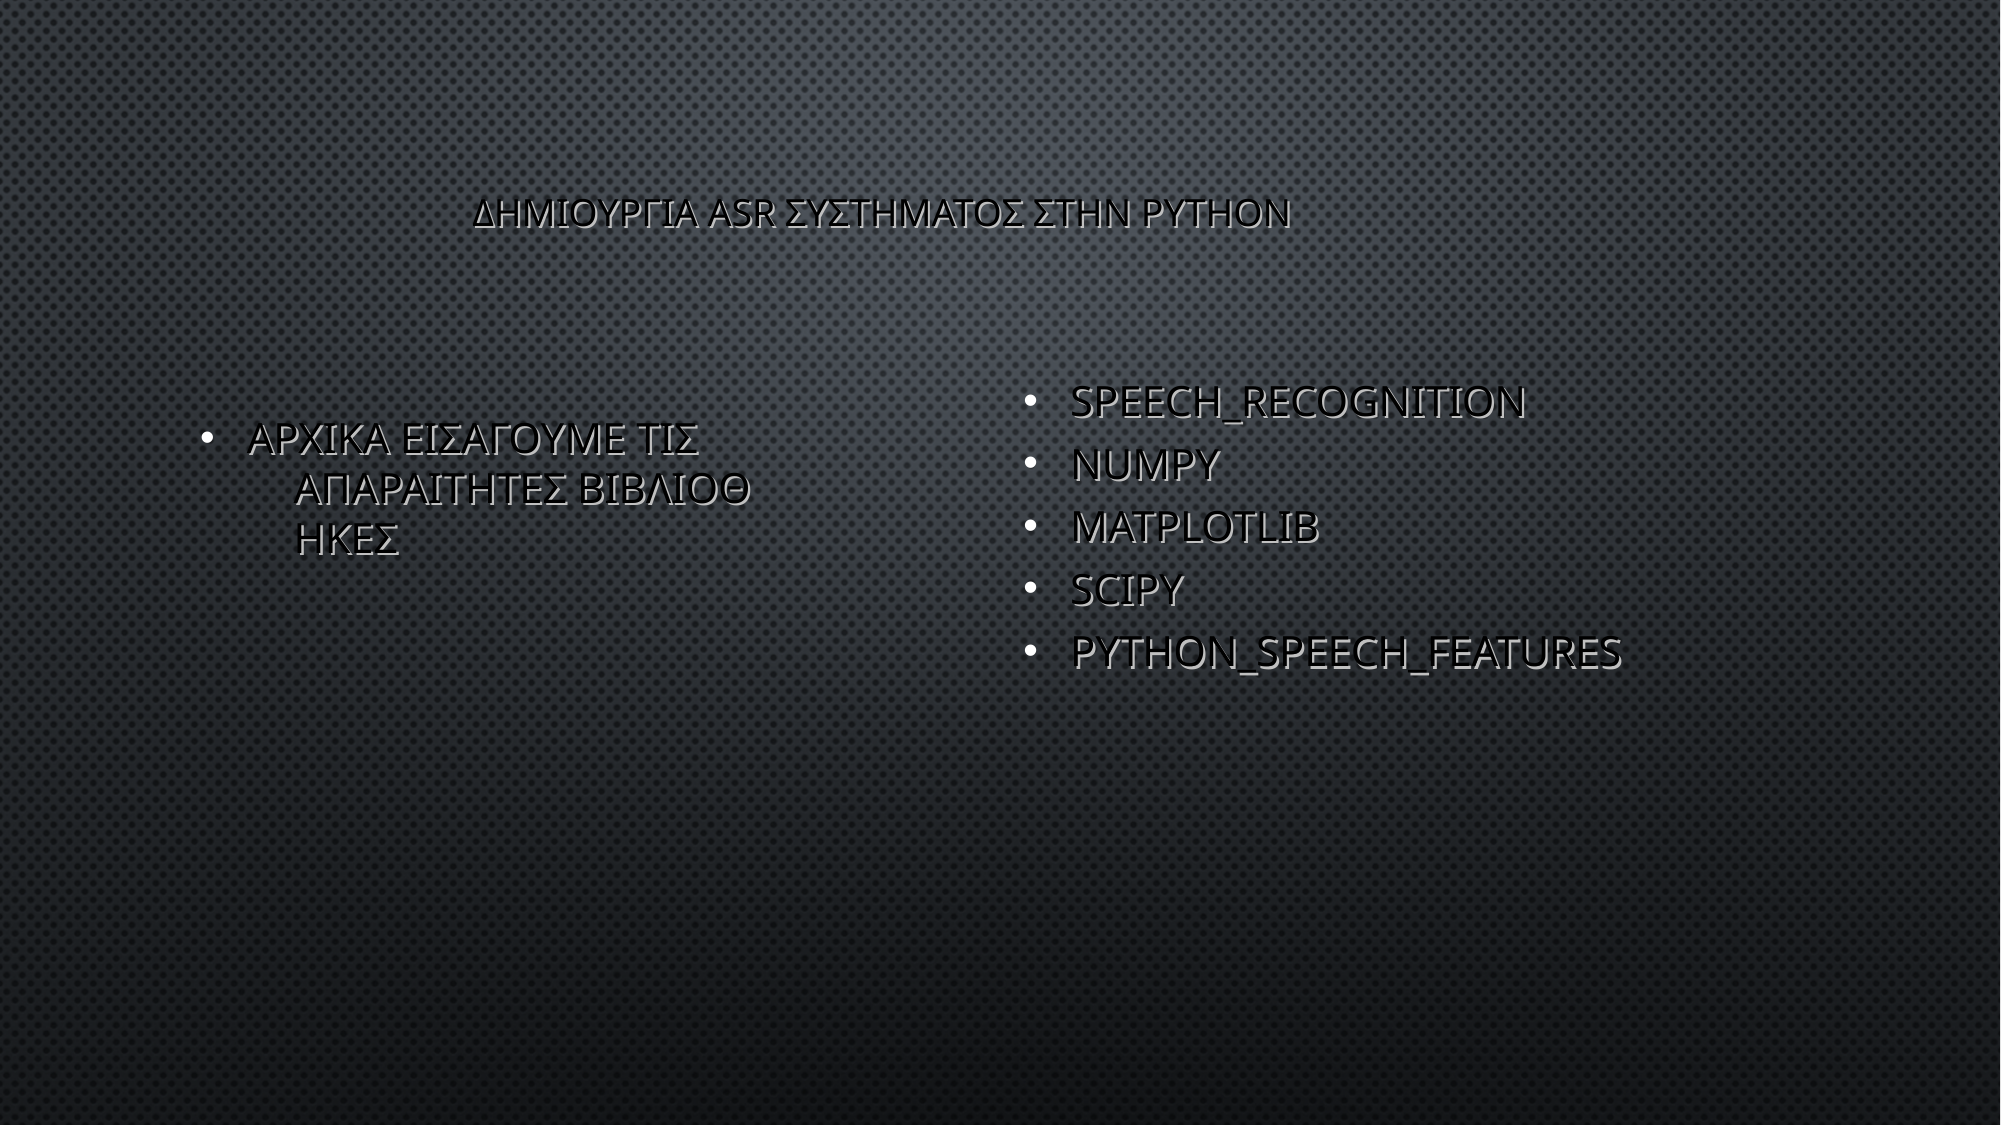

# Δημιουργια asr συστηματος στην python
Speech_recognition
Numpy
Matplotlib
Scipy
Python_speech_features
Αρχικα εισαγουμε τις απαραιτητες βιβλιοθηκες